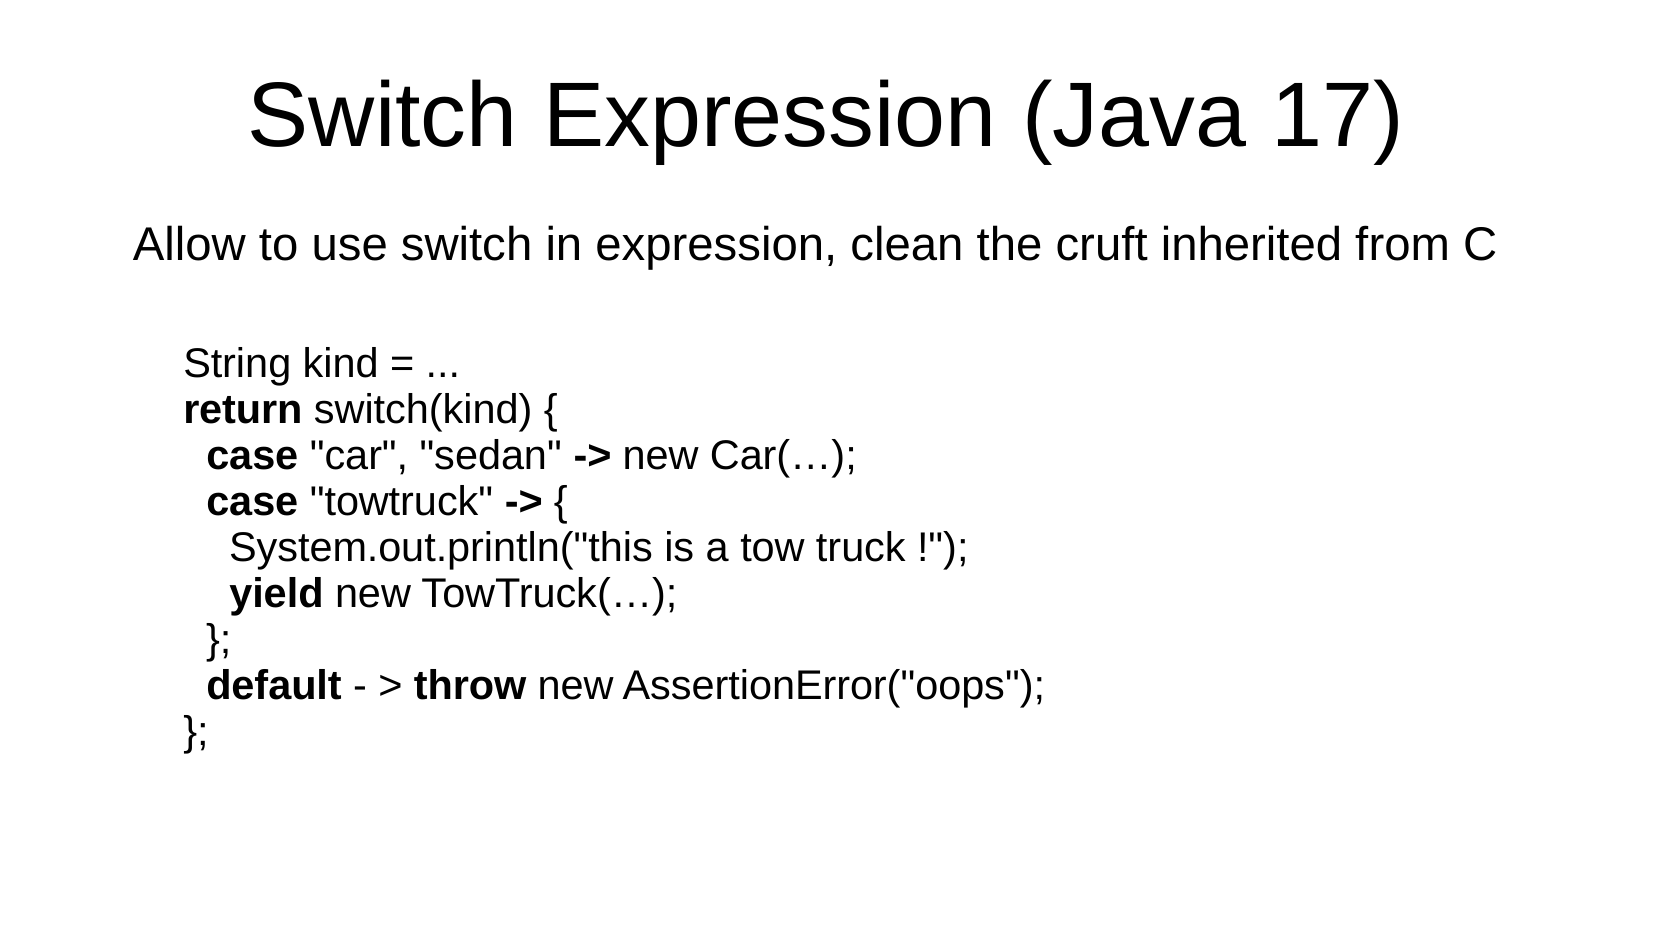

# Switch Expression (Java 17)
Allow to use switch in expression, clean the cruft inherited from C
String kind = ...
return switch(kind) {
 case "car", "sedan" -> new Car(…);
 case "towtruck" -> {
 System.out.println("this is a tow truck !");
 yield new TowTruck(…);
 };
 default - > throw new AssertionError("oops");
};